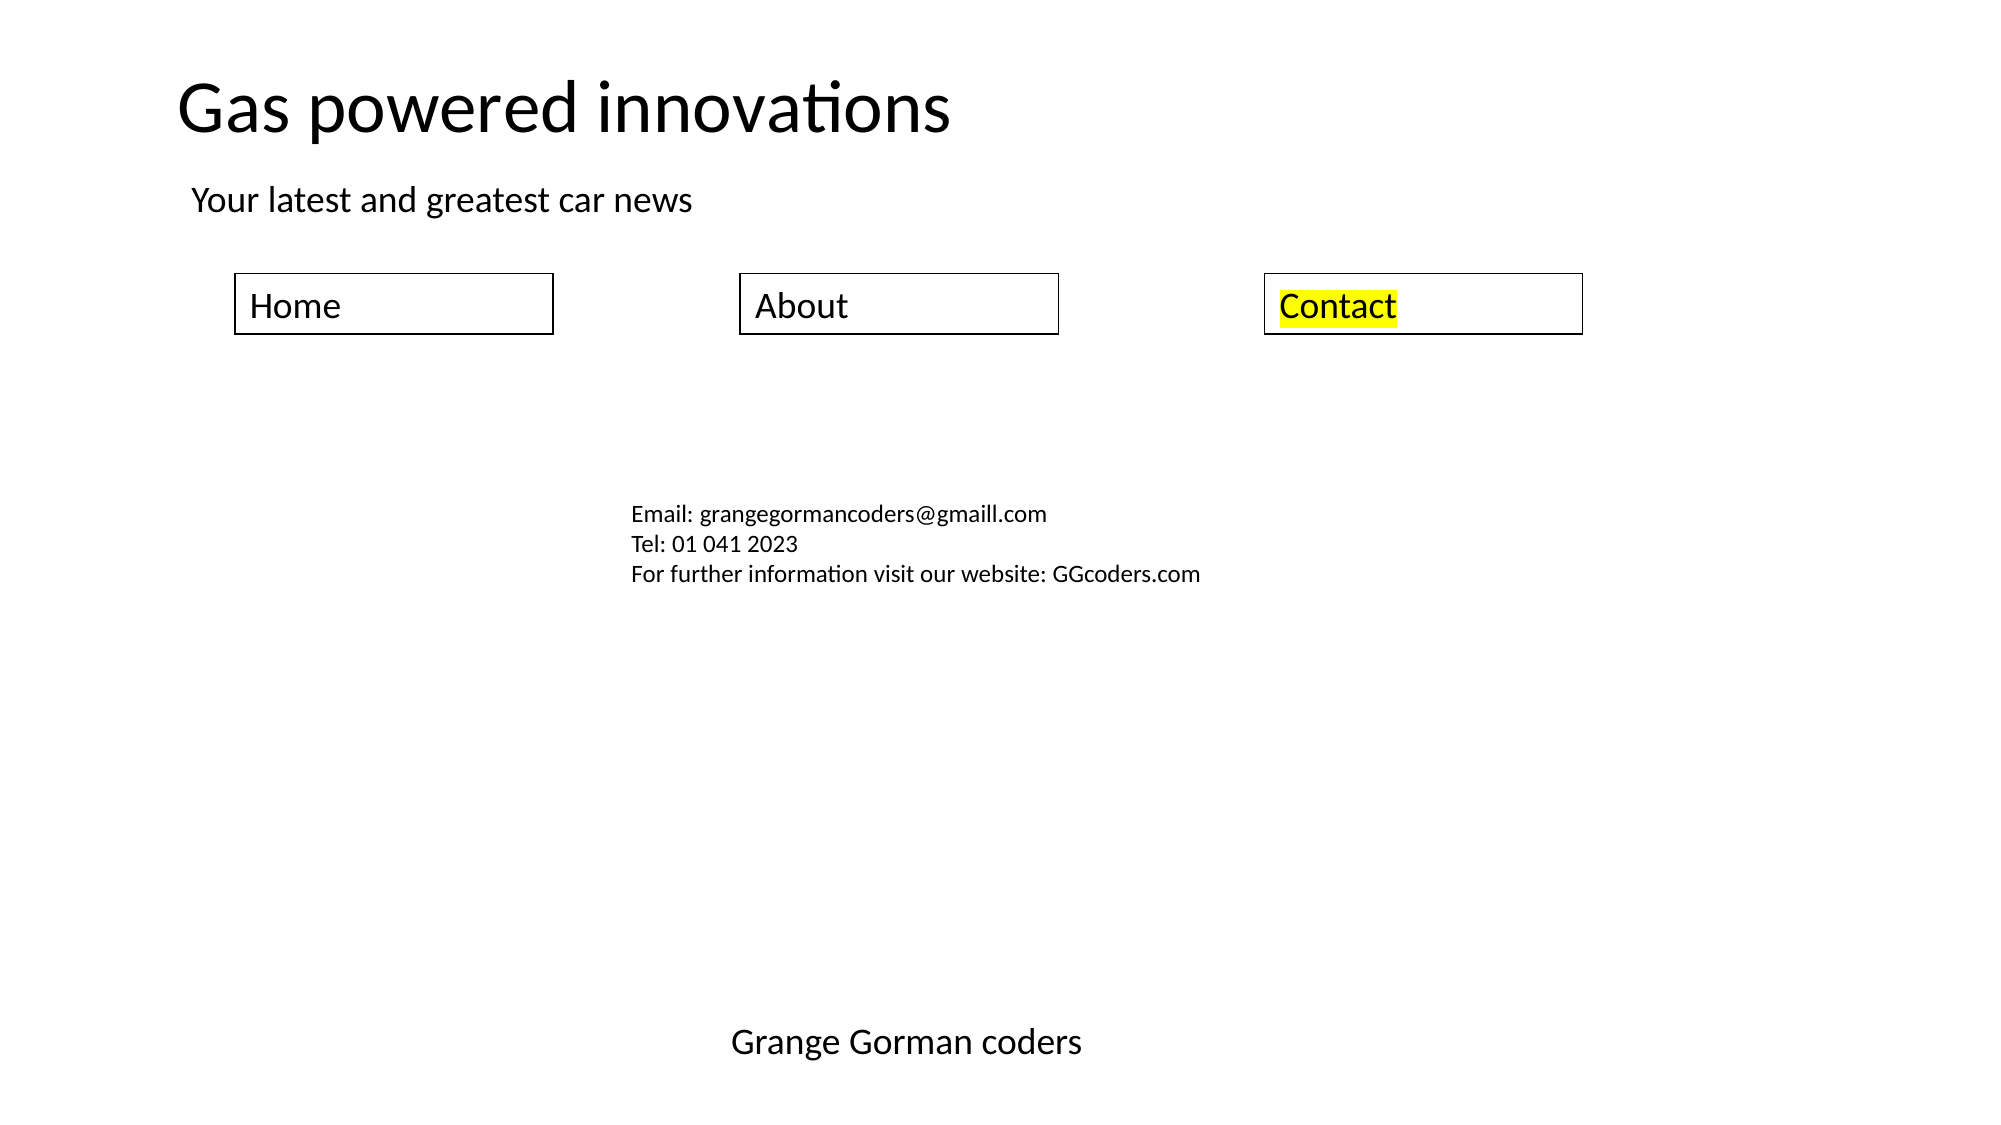

Gas powered innovations
Your latest and greatest car news
Home
About
Contact
Email: grangegormancoders@gmaill.com
Tel: 01 041 2023
For further information visit our website: GGcoders.com
Grange Gorman coders